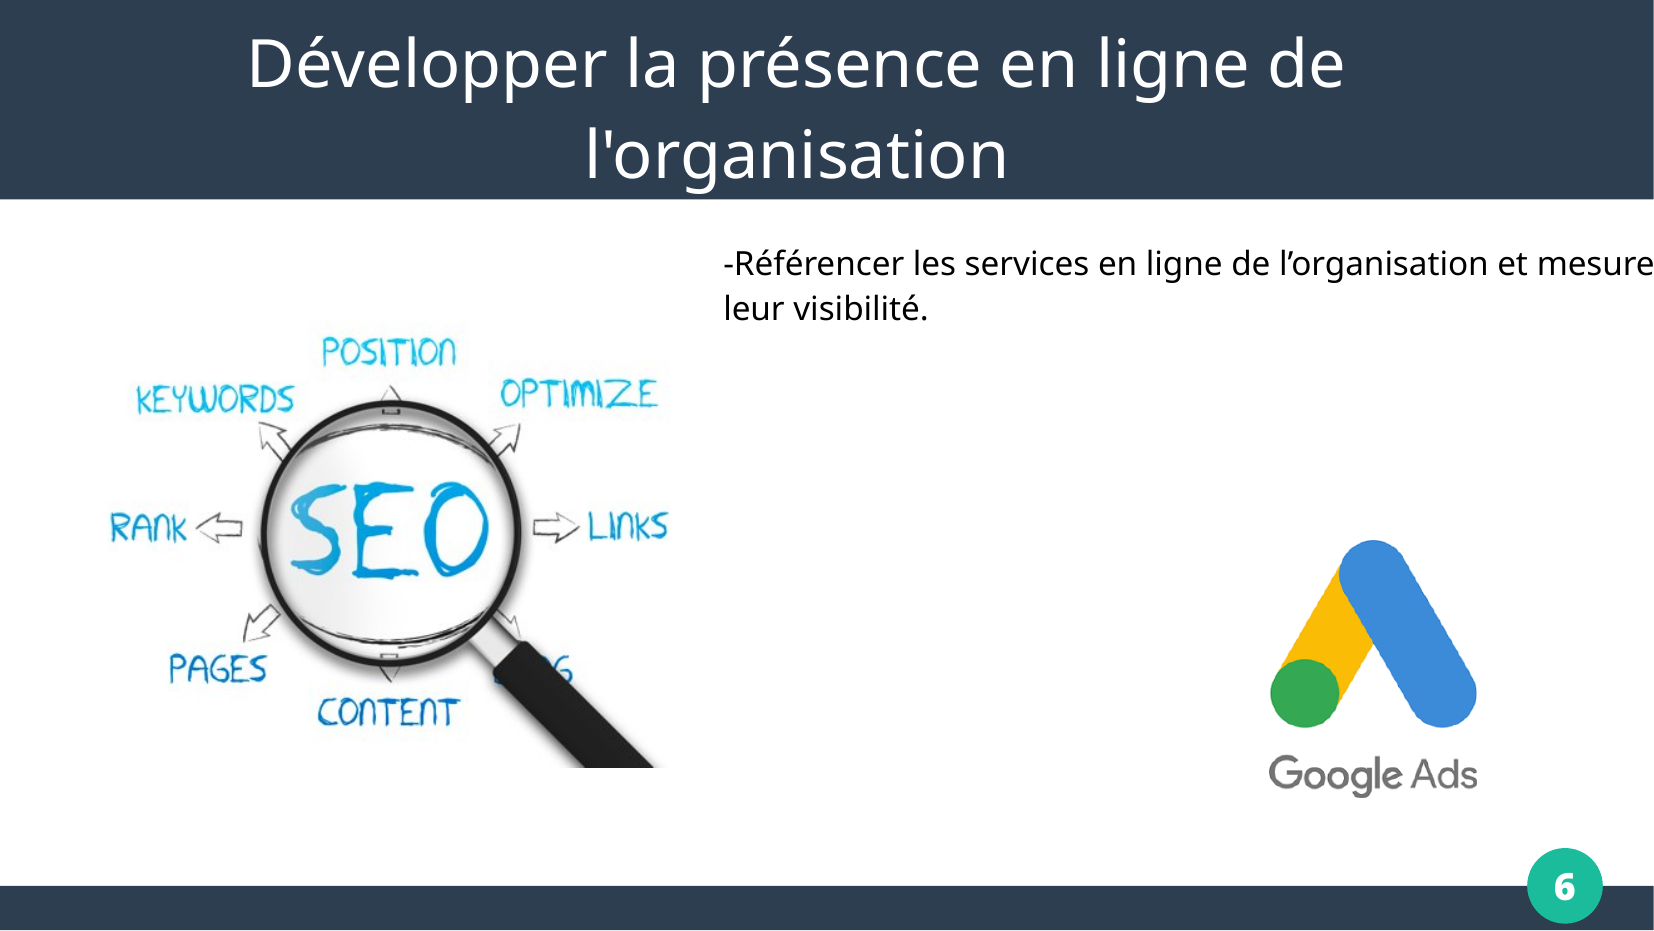

Développer la présence en ligne de l'organisation
-Référencer les services en ligne de l’organisation et mesurer leur visibilité.